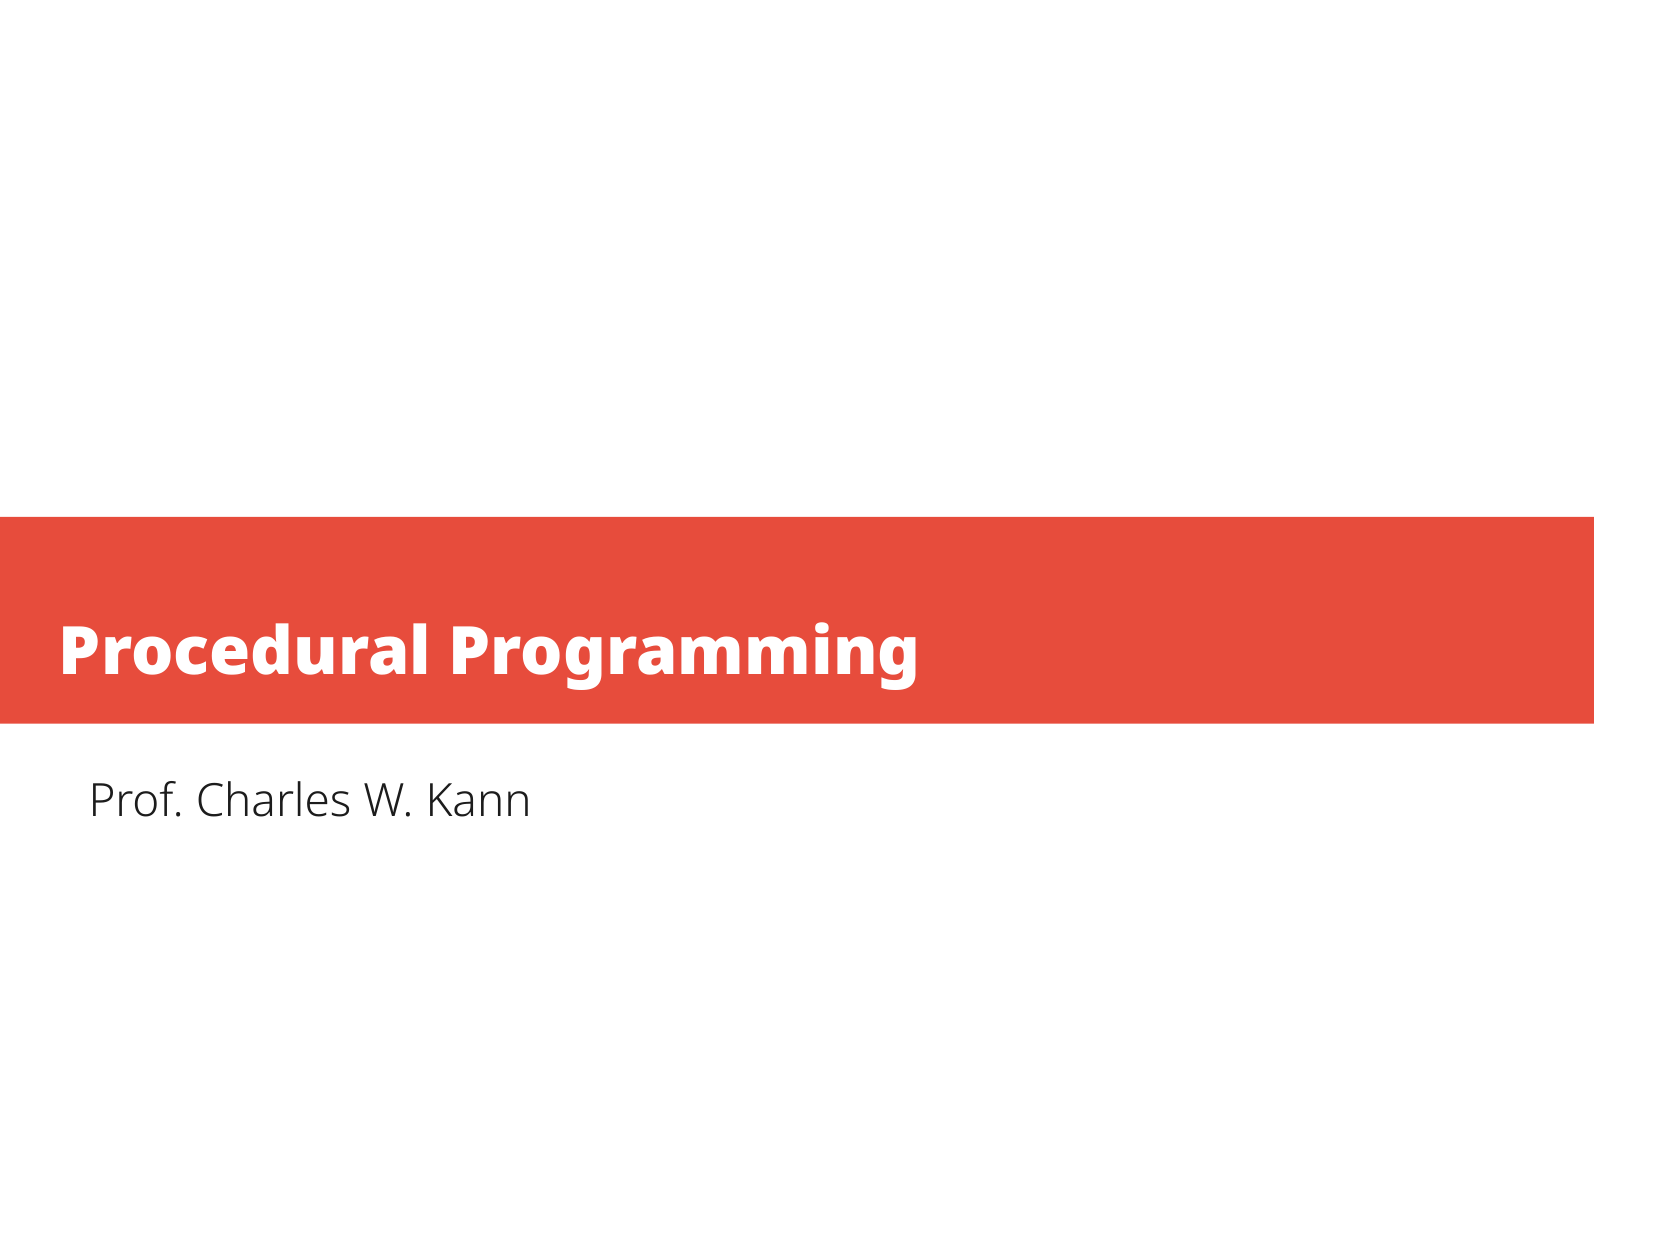

# Procedural Programming
Prof. Charles W. Kann